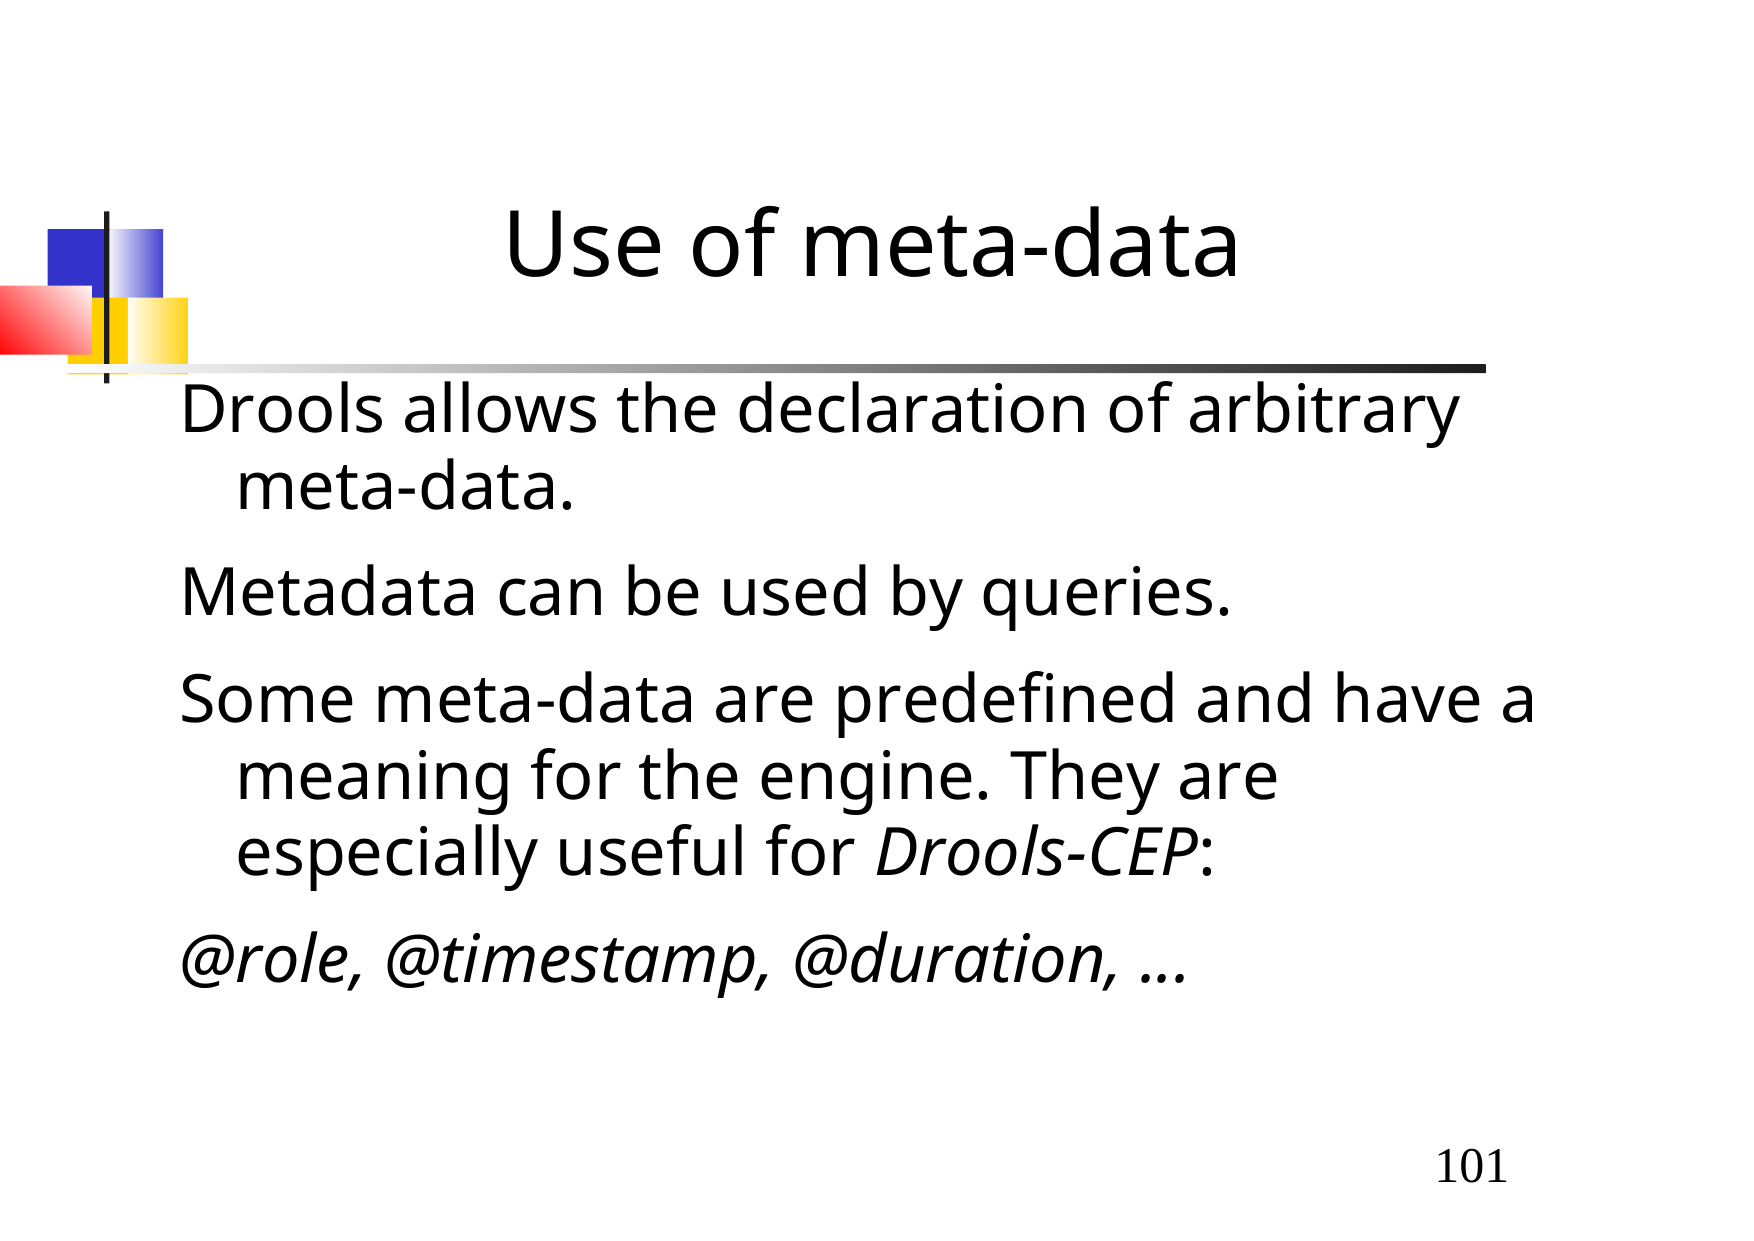

# Use of meta-data
Drools allows the declaration of arbitrary meta-data.
Metadata can be used by queries.
Some meta-data are predefined and have a meaning for the engine. They are especially useful for Drools-CEP:
@role, @timestamp, @duration, ...